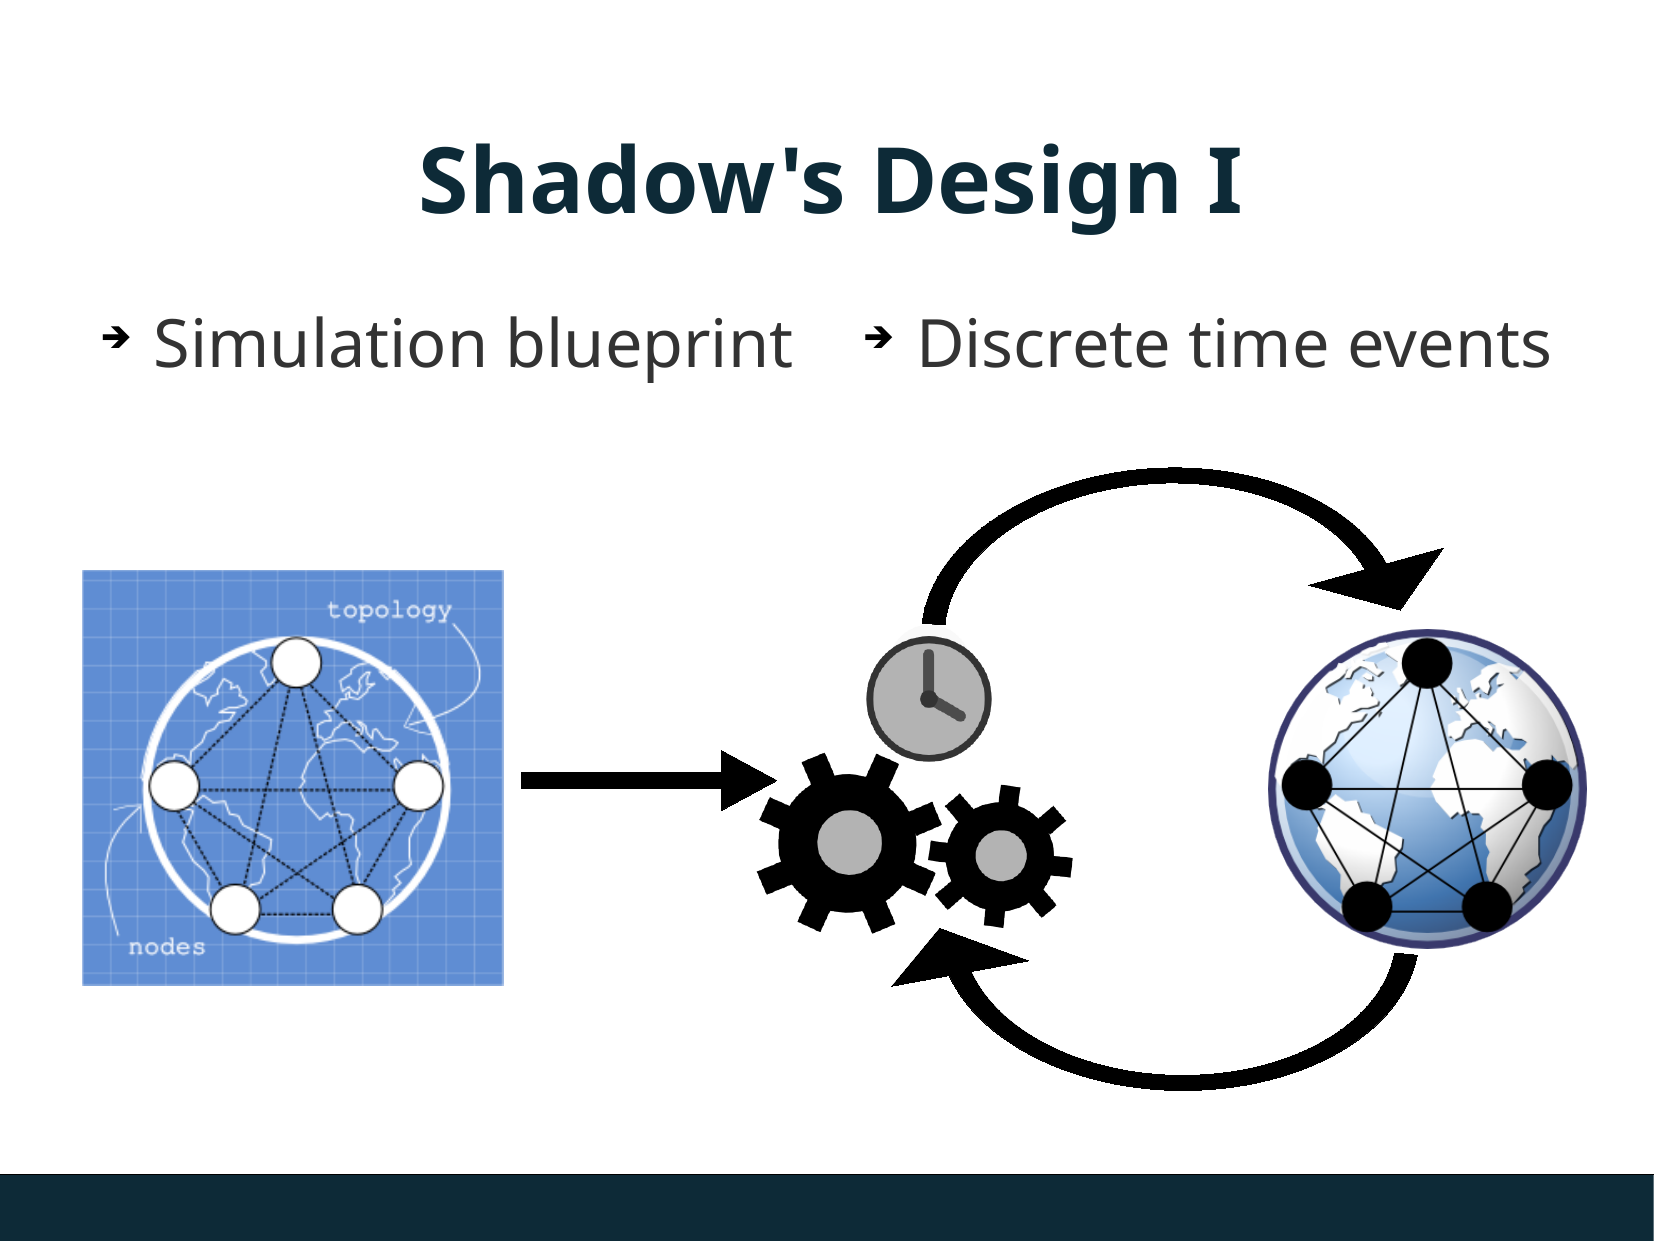

# Shadow's Design I
Simulation blueprint
Discrete time events